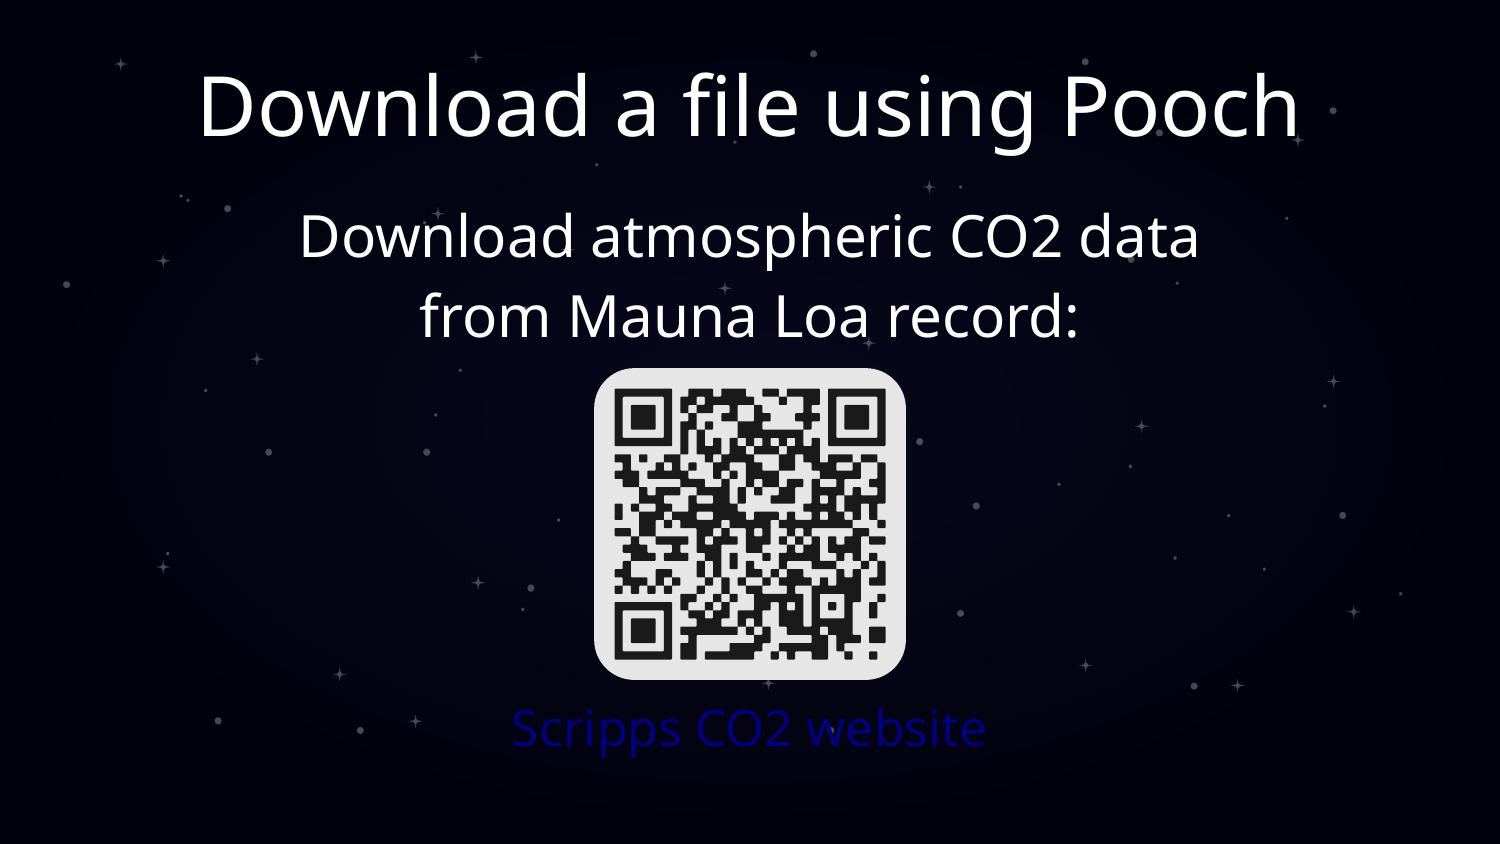

# Download a file using Pooch
Download atmospheric CO2 data
from Mauna Loa record:
Scripps CO2 website